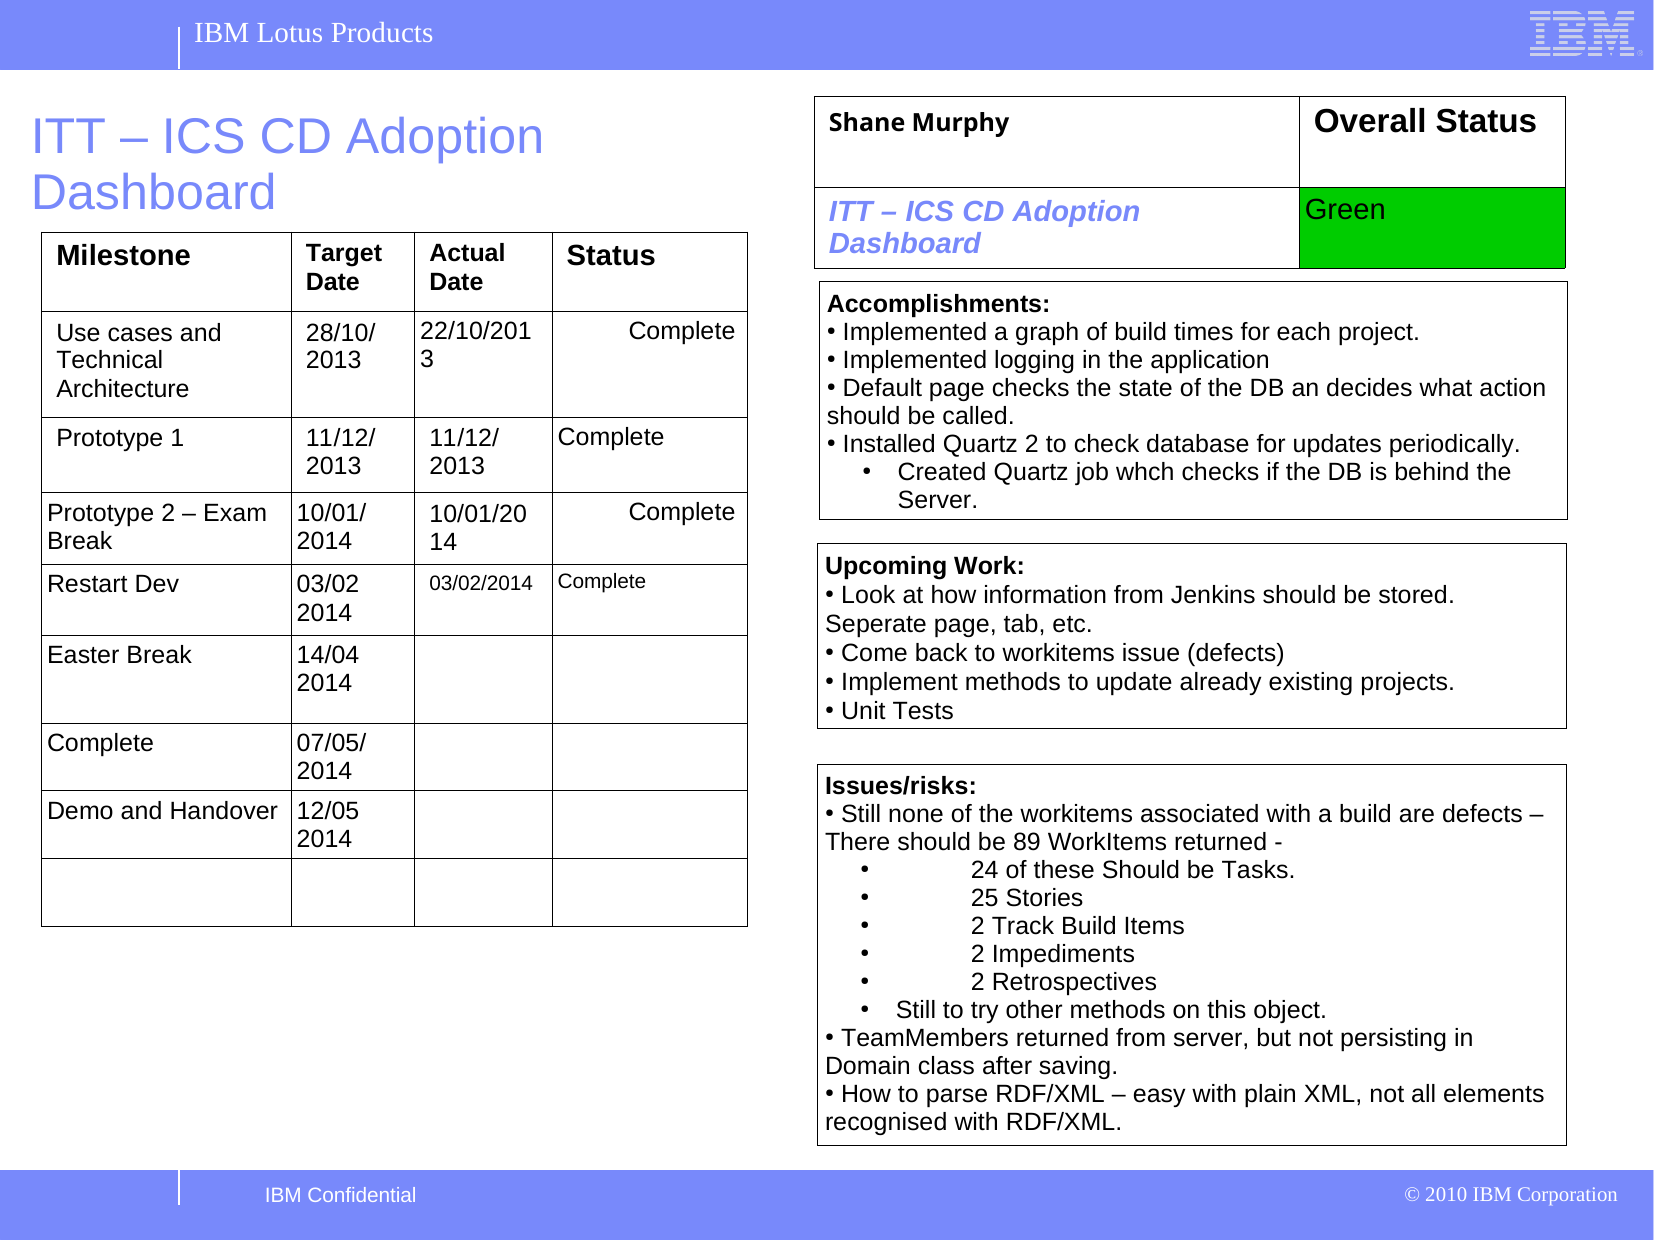

| Shane Murphy | Overall Status |
| --- | --- |
| ITT – ICS CD Adoption Dashboard | Green |
ITT – ICS CD Adoption Dashboard
| Milestone | Target Date | Actual Date | Status |
| --- | --- | --- | --- |
| Use cases and Technical Architecture | 28/10/ 2013 | 22/10/2013 | Complete |
| Prototype 1 | 11/12/ 2013 | 11/12/ 2013 | Complete |
| Prototype 2 – Exam Break | 10/01/ 2014 | 10/01/2014 | Complete |
| Restart Dev | 03/02 2014 | 03/02/2014 | Complete |
| Easter Break | 14/04 2014 | | |
| Complete | 07/05/ 2014 | | |
| Demo and Handover | 12/05 2014 | | |
| | | | |
Accomplishments:
 Implemented a graph of build times for each project.
 Implemented logging in the application
 Default page checks the state of the DB an decides what action should be called.
 Installed Quartz 2 to check database for updates periodically.
Created Quartz job whch checks if the DB is behind the Server.
Upcoming Work:
 Look at how information from Jenkins should be stored. Seperate page, tab, etc.
 Come back to workitems issue (defects)
 Implement methods to update already existing projects.
 Unit Tests
Issues/risks:
 Still none of the workitems associated with a build are defects – There should be 89 WorkItems returned -
	24 of these Should be Tasks.
	25 Stories
	2 Track Build Items
	2 Impediments
	2 Retrospectives
Still to try other methods on this object.
 TeamMembers returned from server, but not persisting in Domain class after saving.
 How to parse RDF/XML – easy with plain XML, not all elements recognised with RDF/XML.